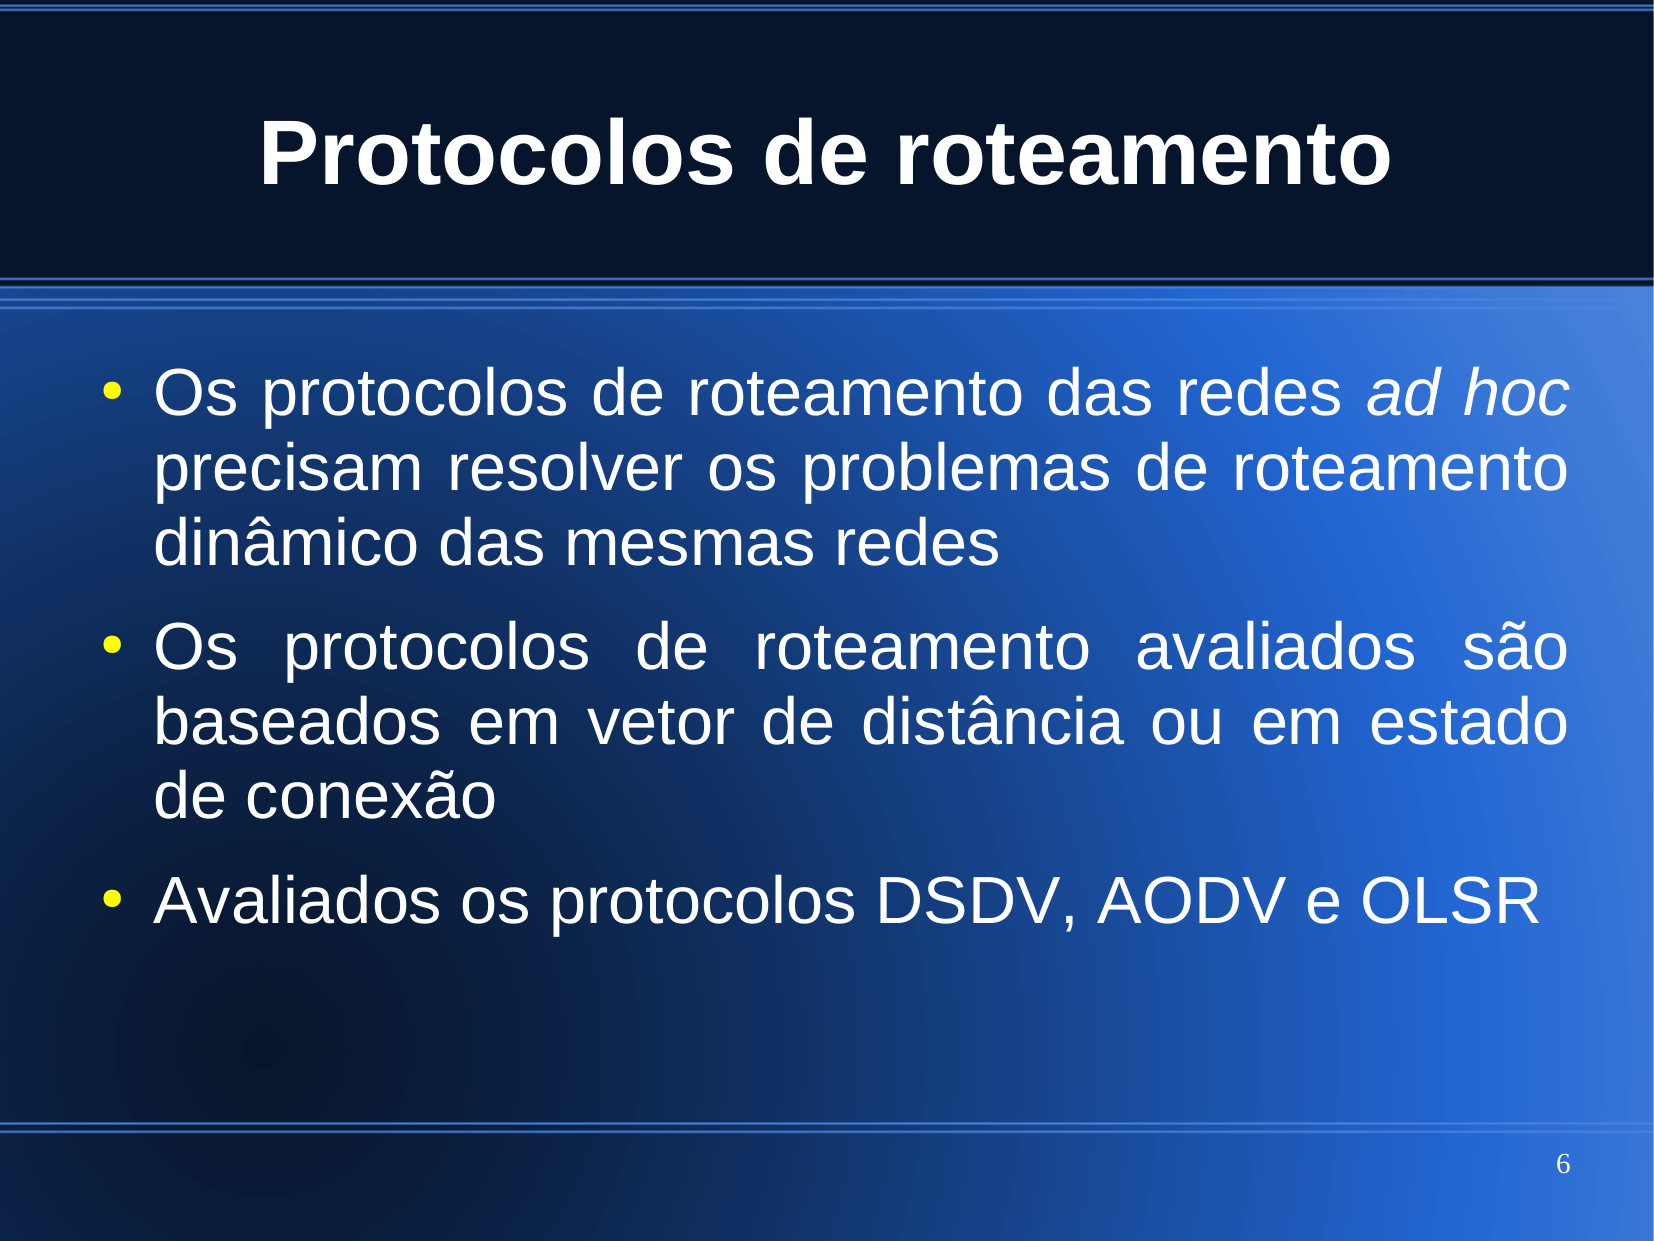

# Protocolos de roteamento
Os protocolos de roteamento das redes ad hoc precisam resolver os problemas de roteamento dinâmico das mesmas redes
Os protocolos de roteamento avaliados são baseados em vetor de distância ou em estado de conexão
Avaliados os protocolos DSDV, AODV e OLSR
6